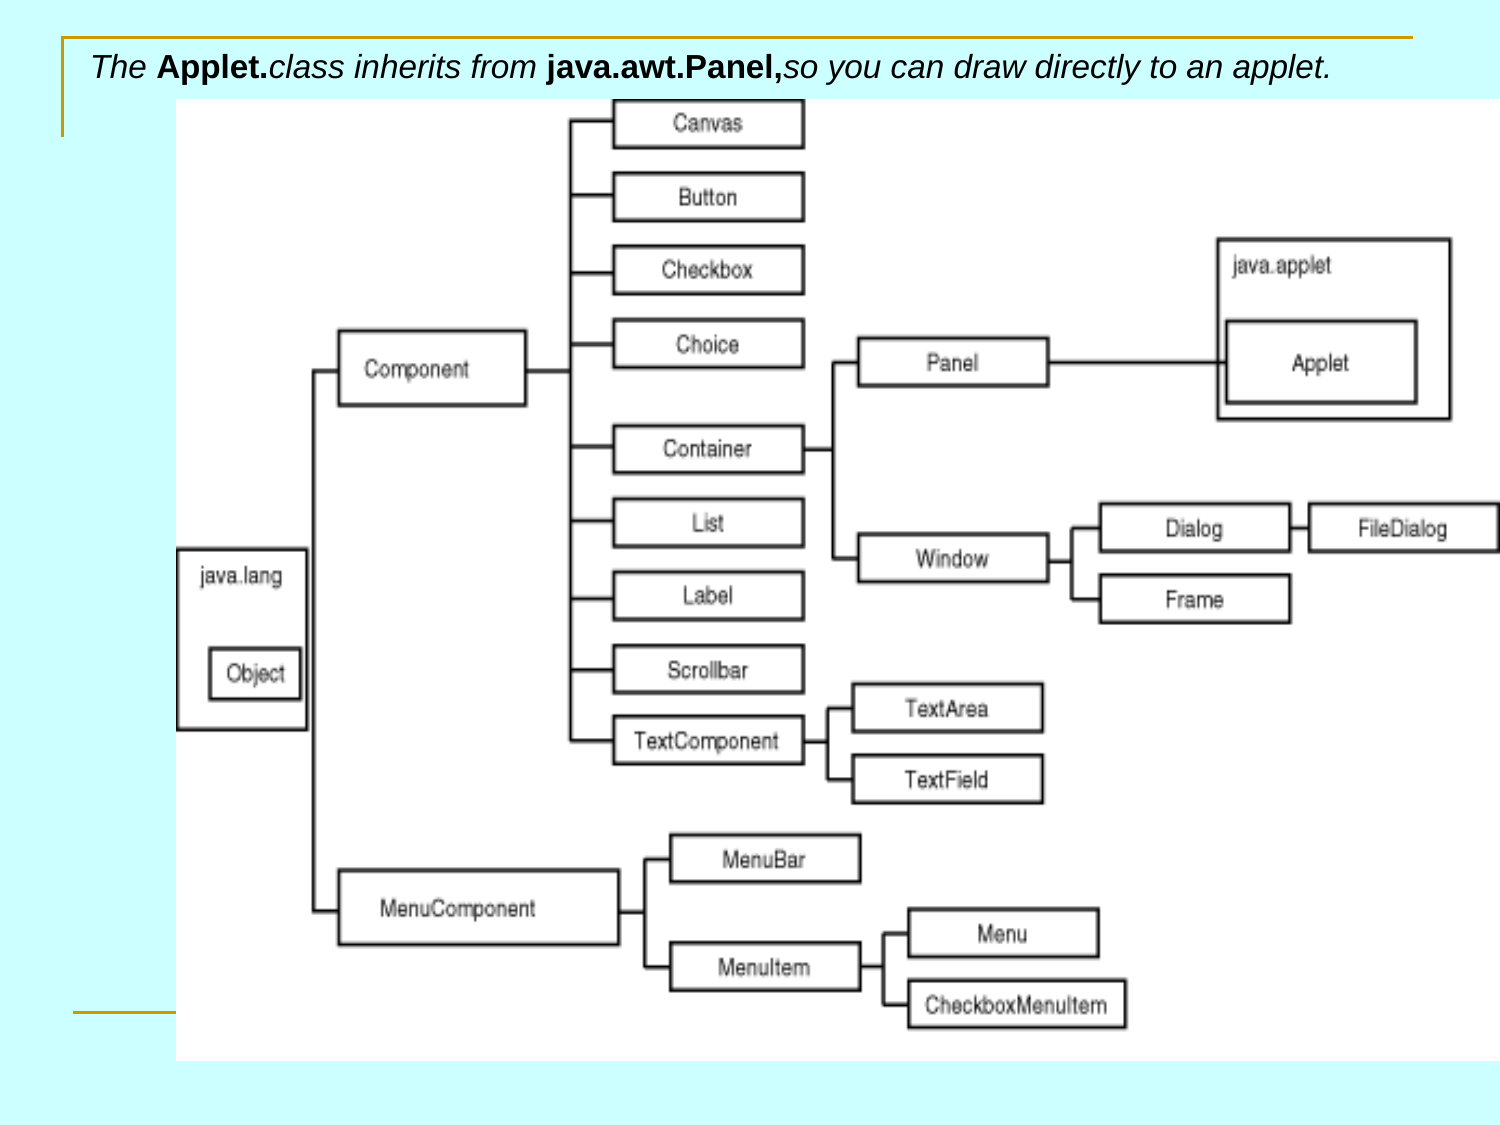

The Applet.class inherits from java.awt.Panel,so you can draw directly to an applet.